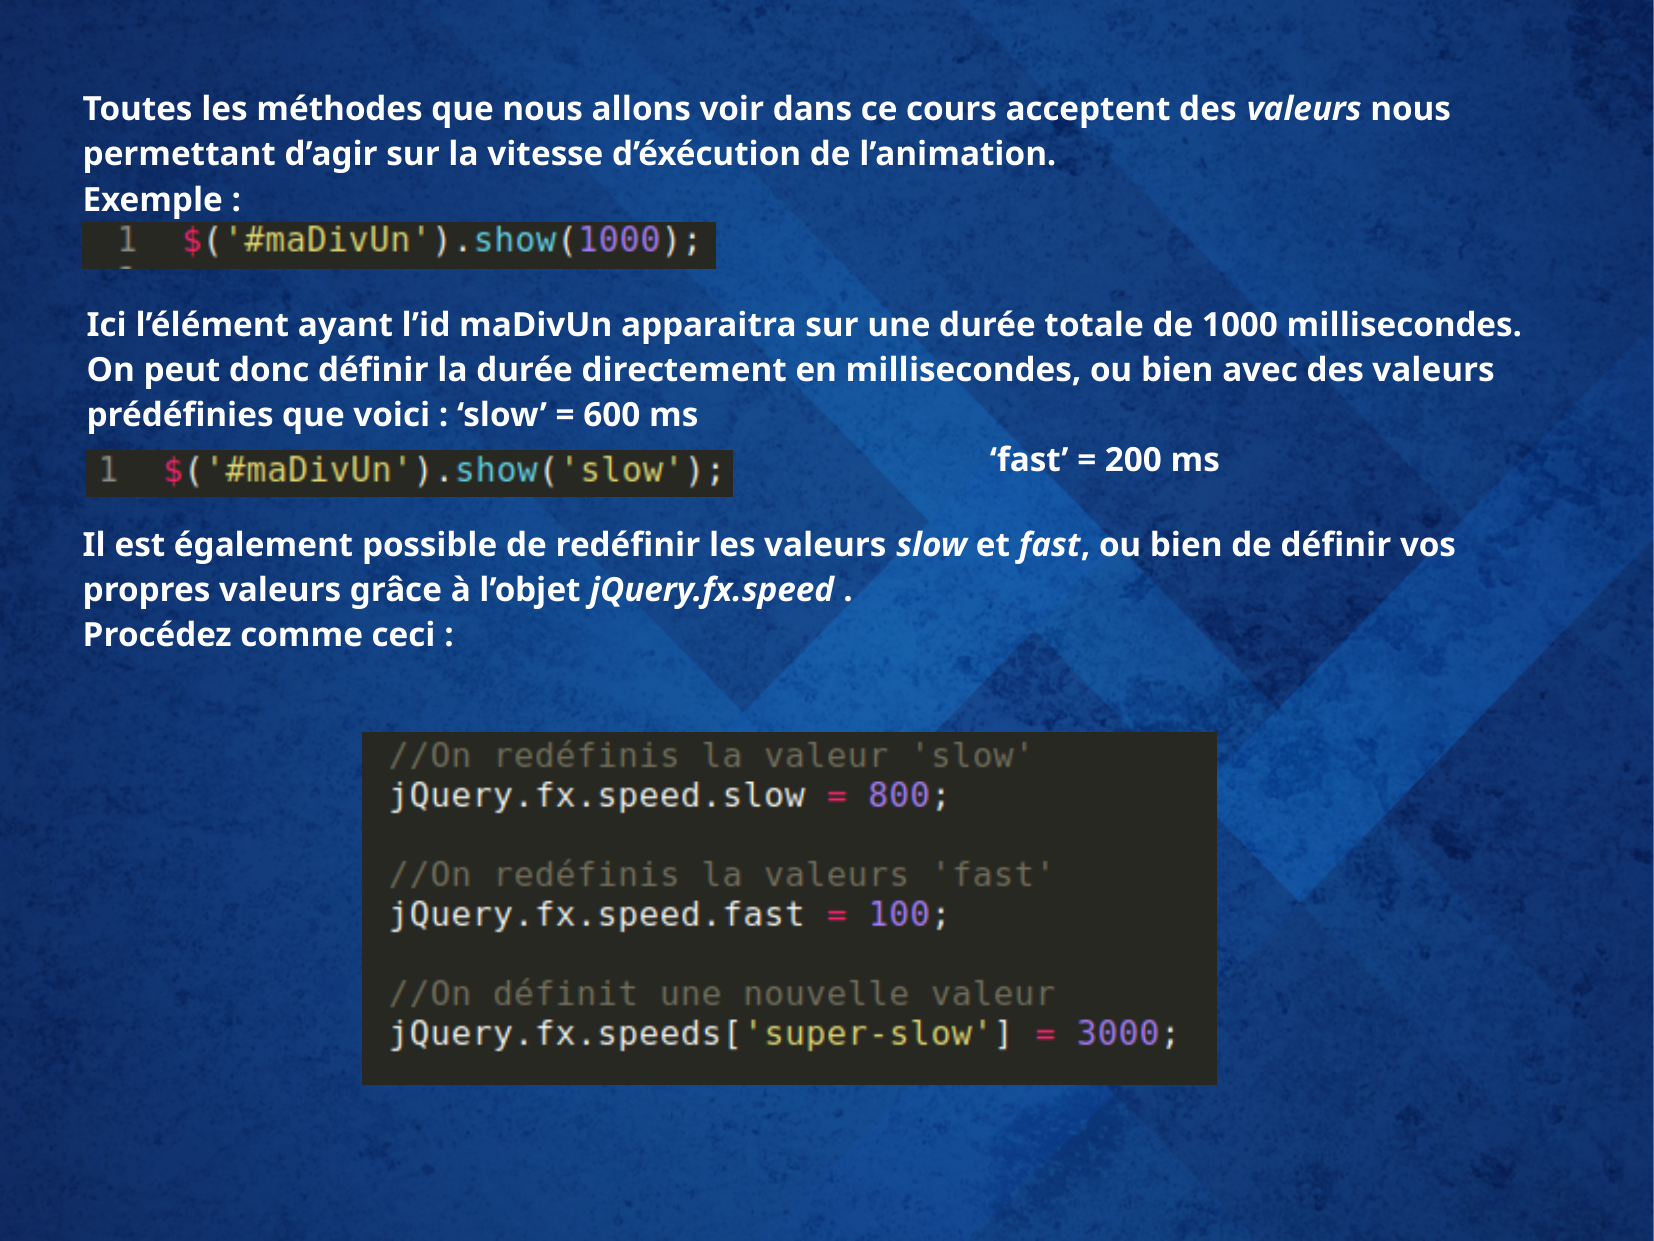

# Toutes les méthodes que nous allons voir dans ce cours acceptent des valeurs nous permettant d’agir sur la vitesse d’éxécution de l’animation. Exemple :
Ici l’élément ayant l’id maDivUn apparaitra sur une durée totale de 1000 millisecondes. On peut donc définir la durée directement en millisecondes, ou bien avec des valeurs prédéfinies que voici : ‘slow’ = 600 ms
												 ‘fast’ = 200 ms
Il est également possible de redéfinir les valeurs slow et fast, ou bien de définir vos propres valeurs grâce à l’objet jQuery.fx.speed .
Procédez comme ceci :